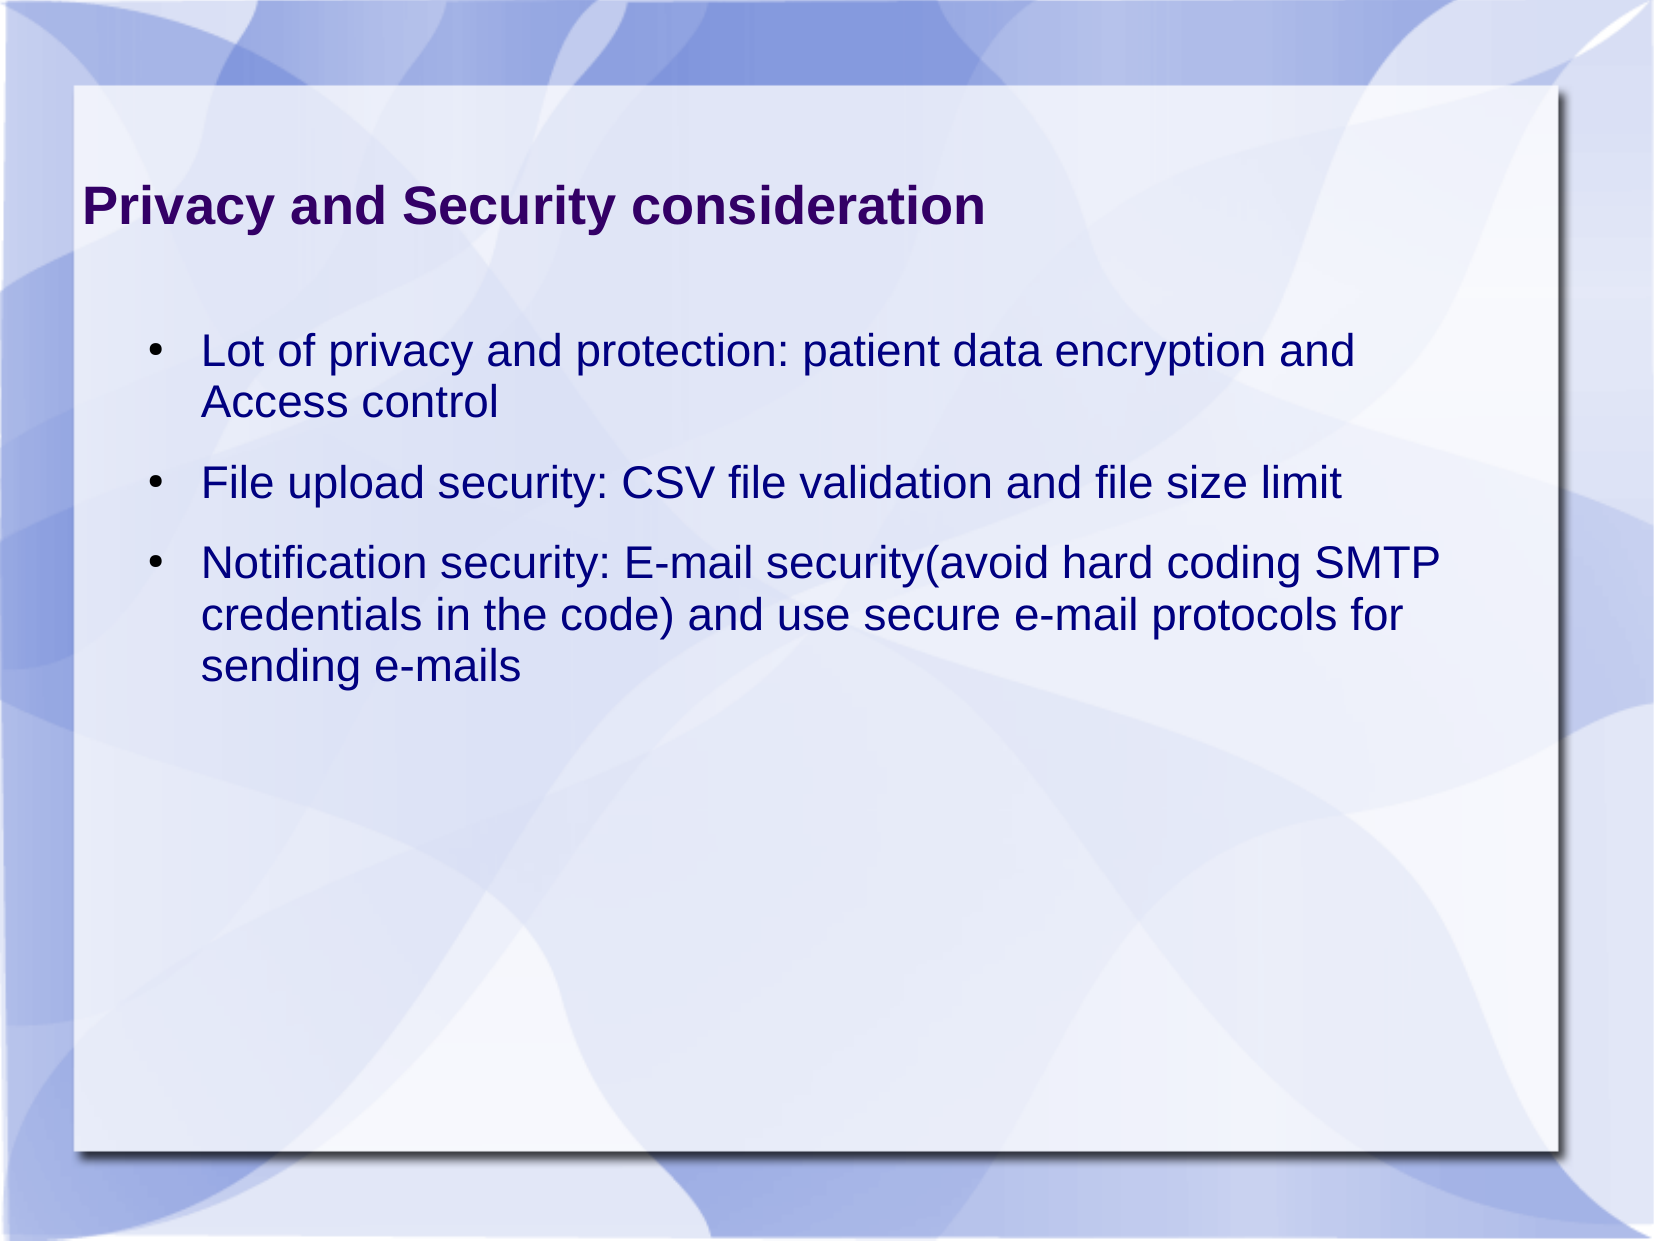

# Privacy and Security consideration
Lot of privacy and protection: patient data encryption and Access control
File upload security: CSV file validation and file size limit
Notification security: E-mail security(avoid hard coding SMTP credentials in the code) and use secure e-mail protocols for sending e-mails